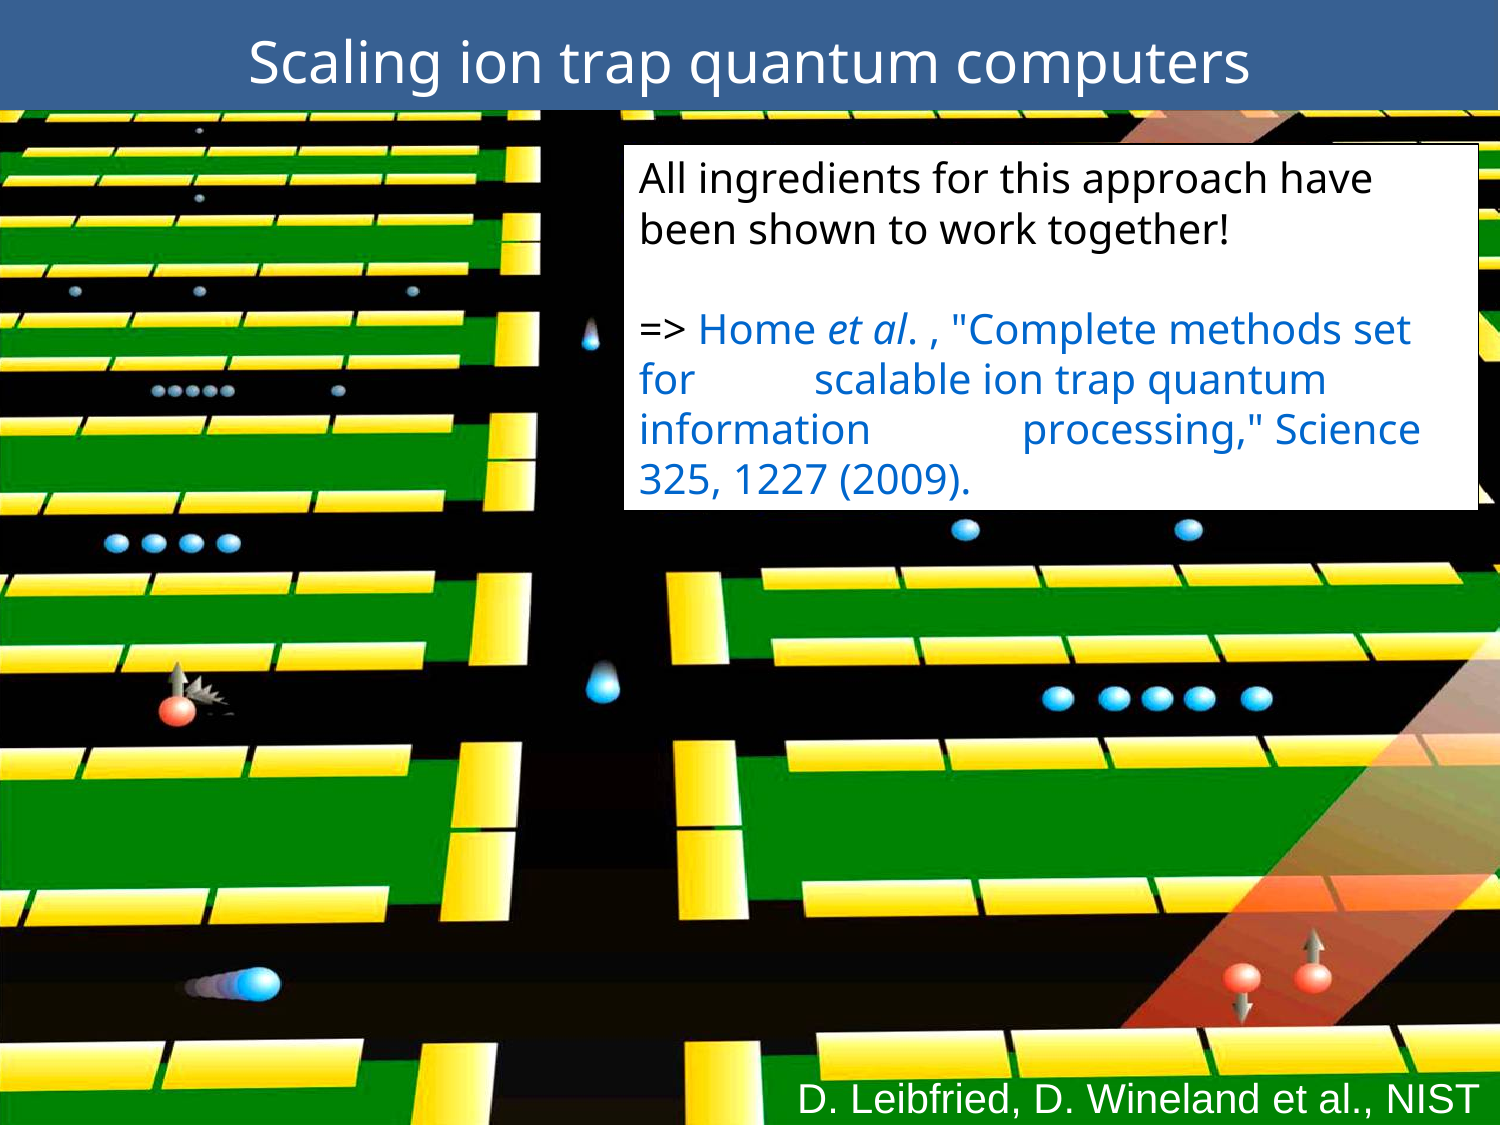

Scaling ion trap quantum computers
All ingredients for this approach have been shown to work together!
=> Home et al. , "Complete methods set for scalable ion trap quantum information processing," Science 325, 1227 (2009).
D. Leibfried, D. Wineland et al., NIST